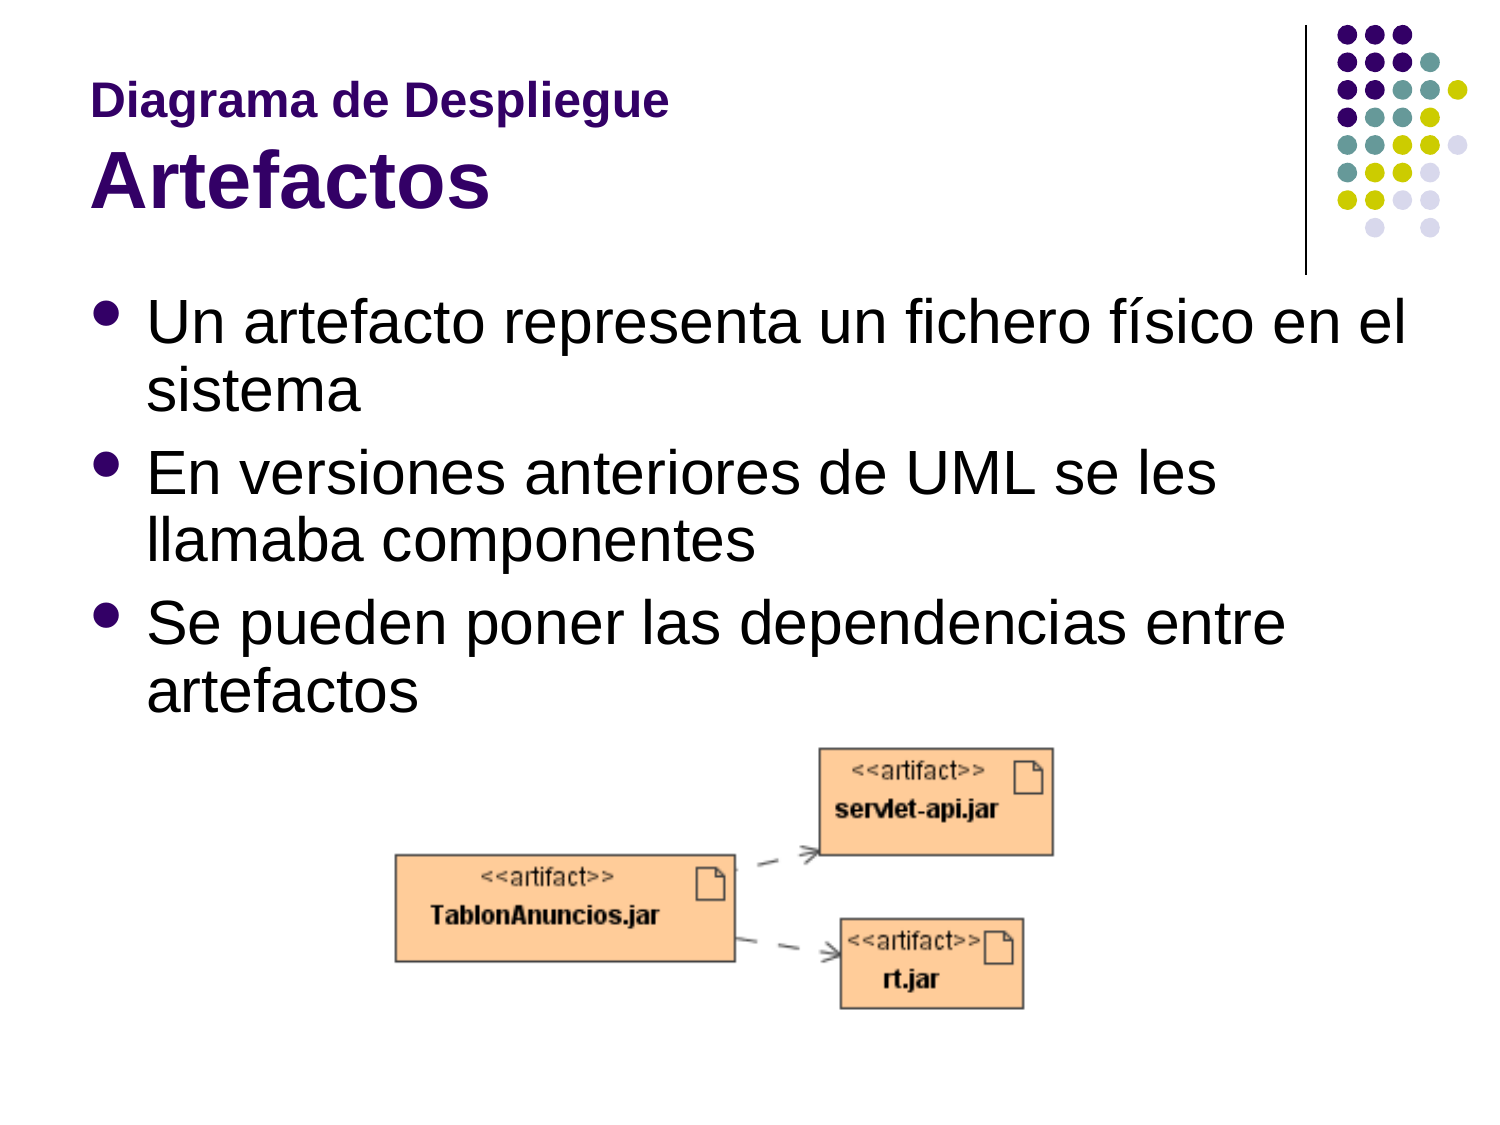

# Diagrama de Despliegue Artefactos
Un artefacto representa un fichero físico en el sistema
En versiones anteriores de UML se les llamaba componentes
Se pueden poner las dependencias entre artefactos